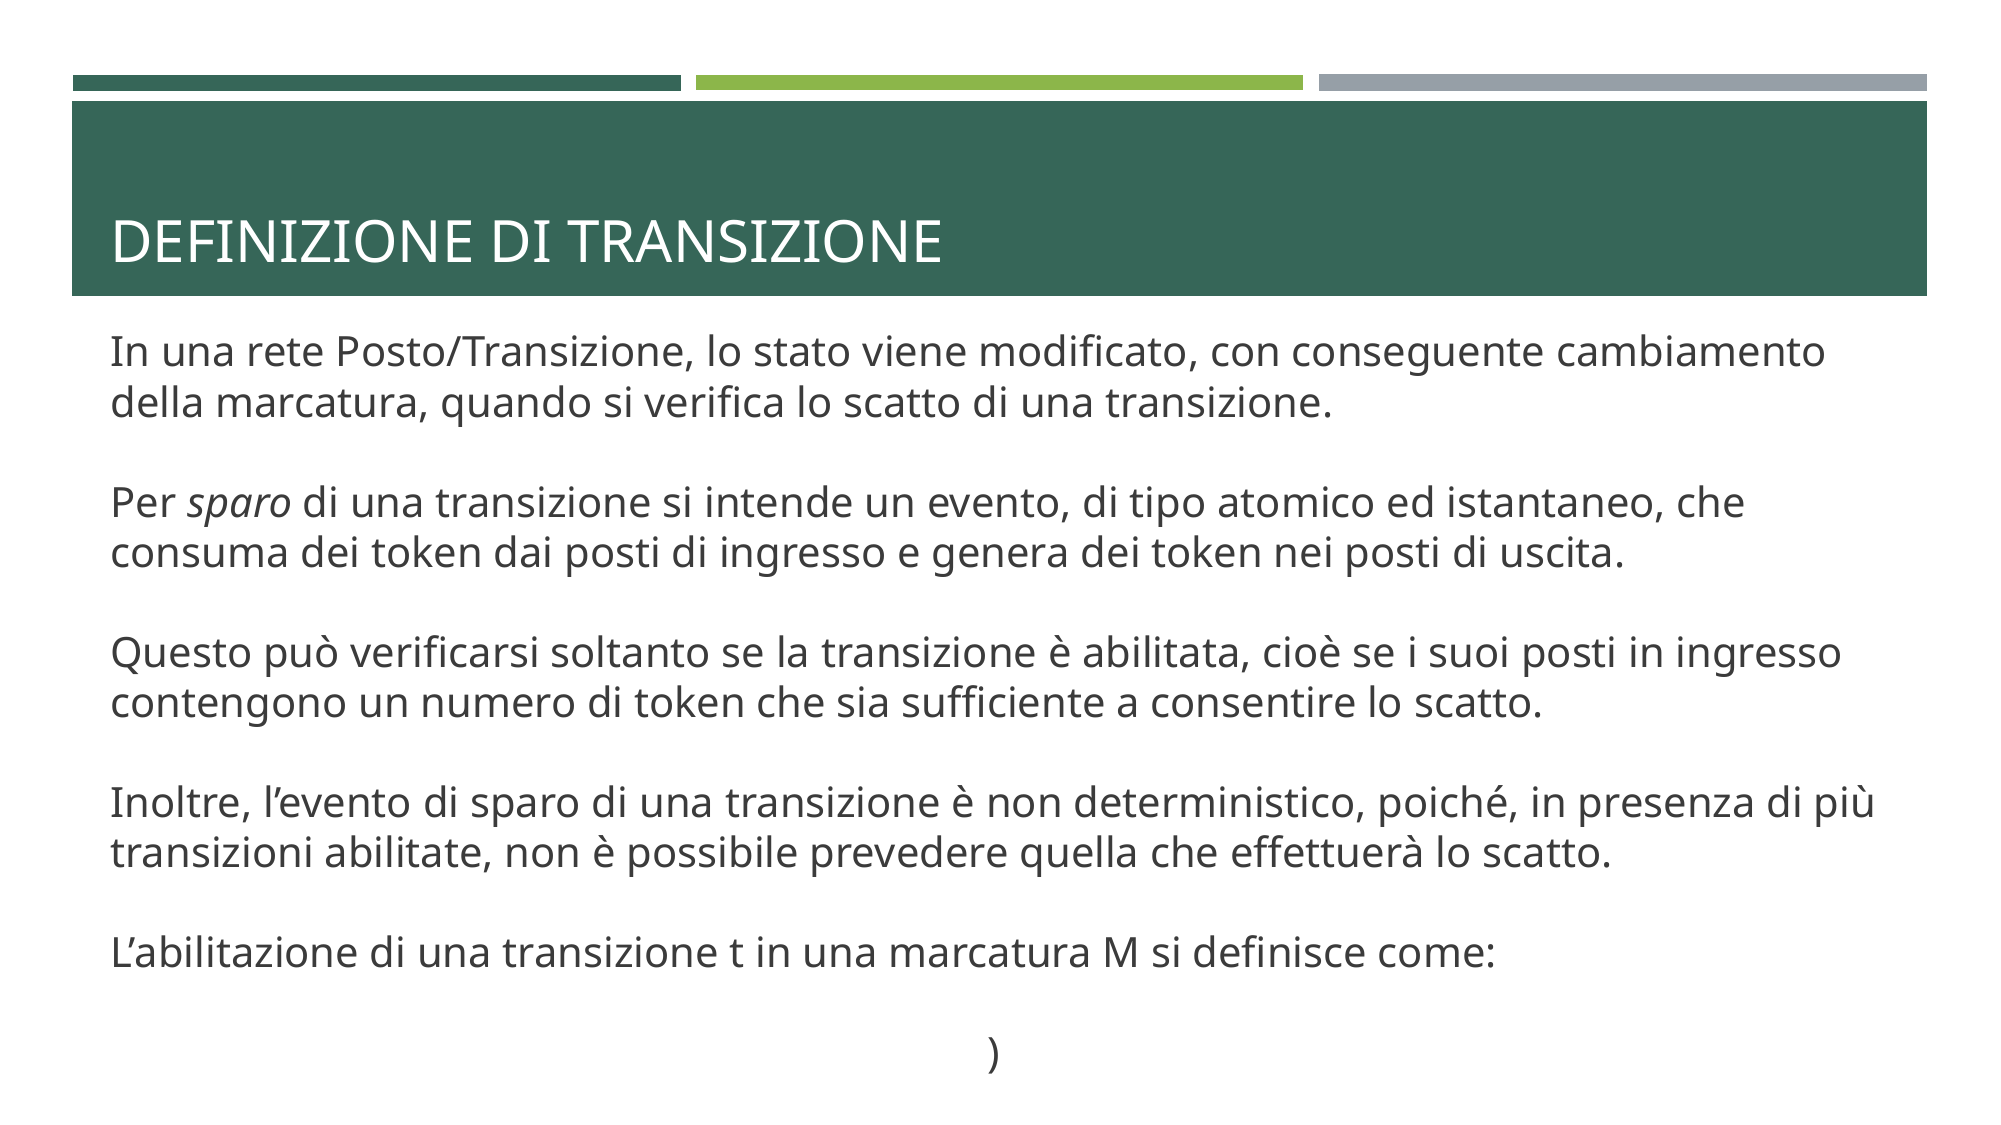

# Definizione di transizione
In una rete Posto/Transizione, lo stato viene modificato, con conseguente cambiamento della marcatura, quando si verifica lo scatto di una transizione.
Per sparo di una transizione si intende un evento, di tipo atomico ed istantaneo, che consuma dei token dai posti di ingresso e genera dei token nei posti di uscita.
Questo può verificarsi soltanto se la transizione è abilitata, cioè se i suoi posti in ingresso contengono un numero di token che sia sufficiente a consentire lo scatto.
Inoltre, l’evento di sparo di una transizione è non deterministico, poiché, in presenza di più transizioni abilitate, non è possibile prevedere quella che effettuerà lo scatto.
L’abilitazione di una transizione t in una marcatura M si definisce come:
)